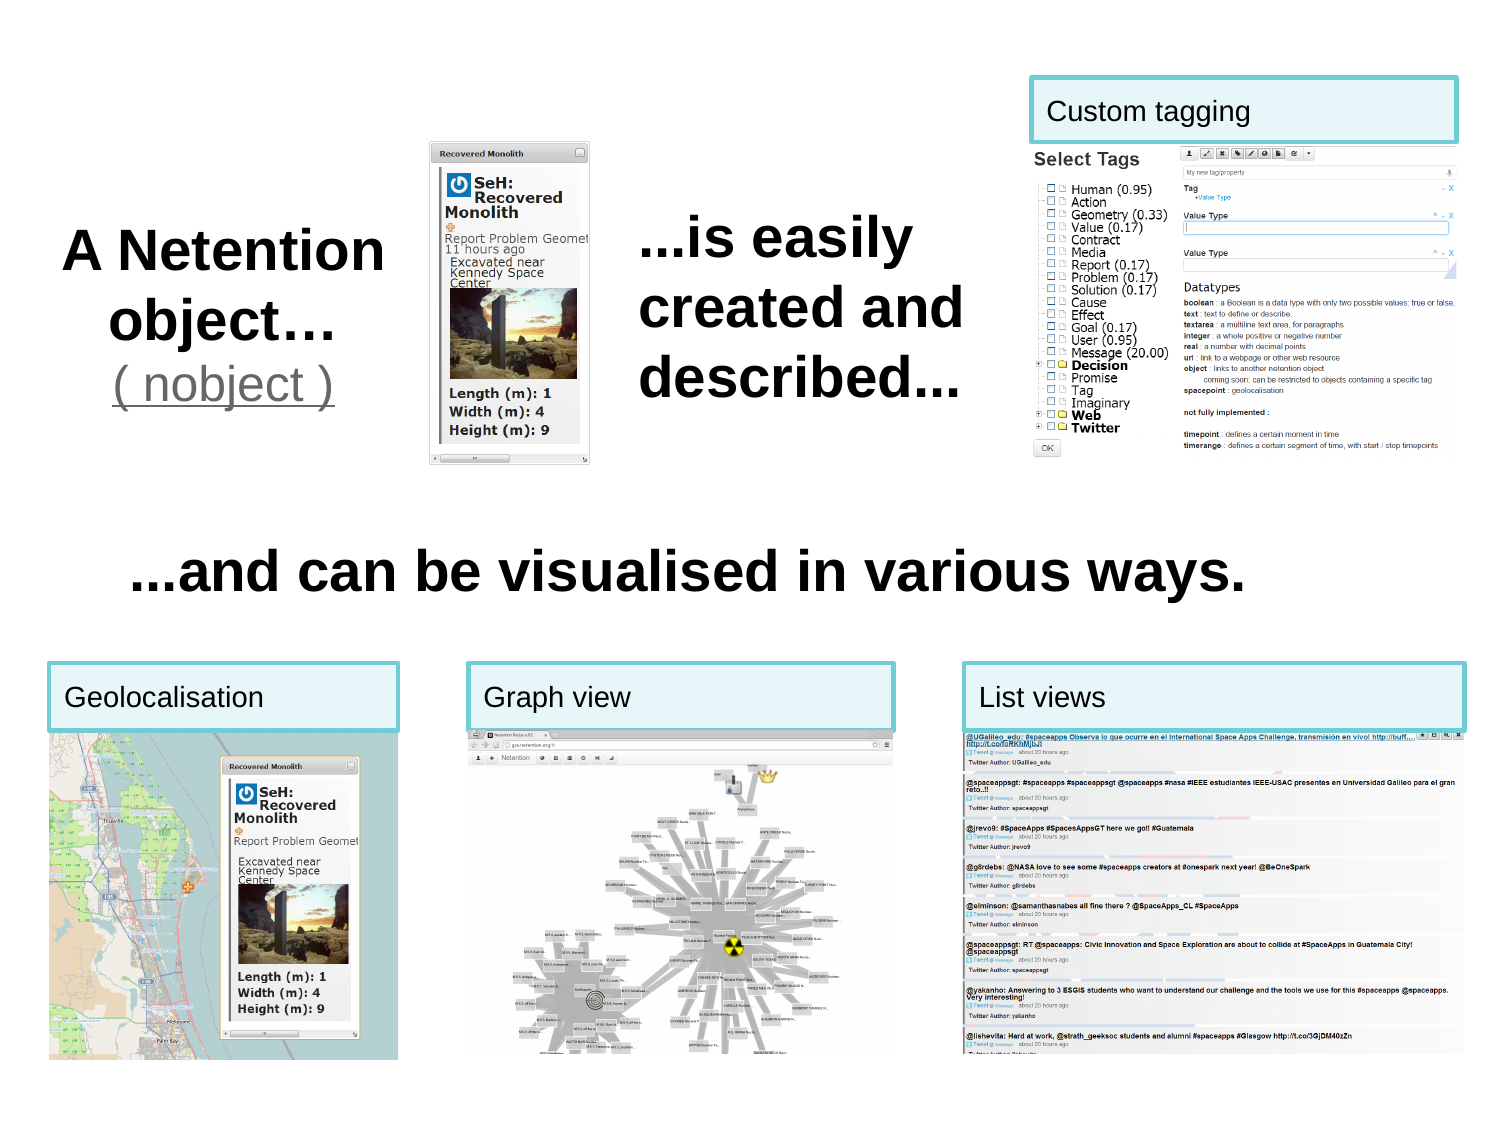

Custom tagging
...is easily created and described...
A Netention object…
( nobject )
...and can be visualised in various ways.
Geolocalisation
Graph view
List views